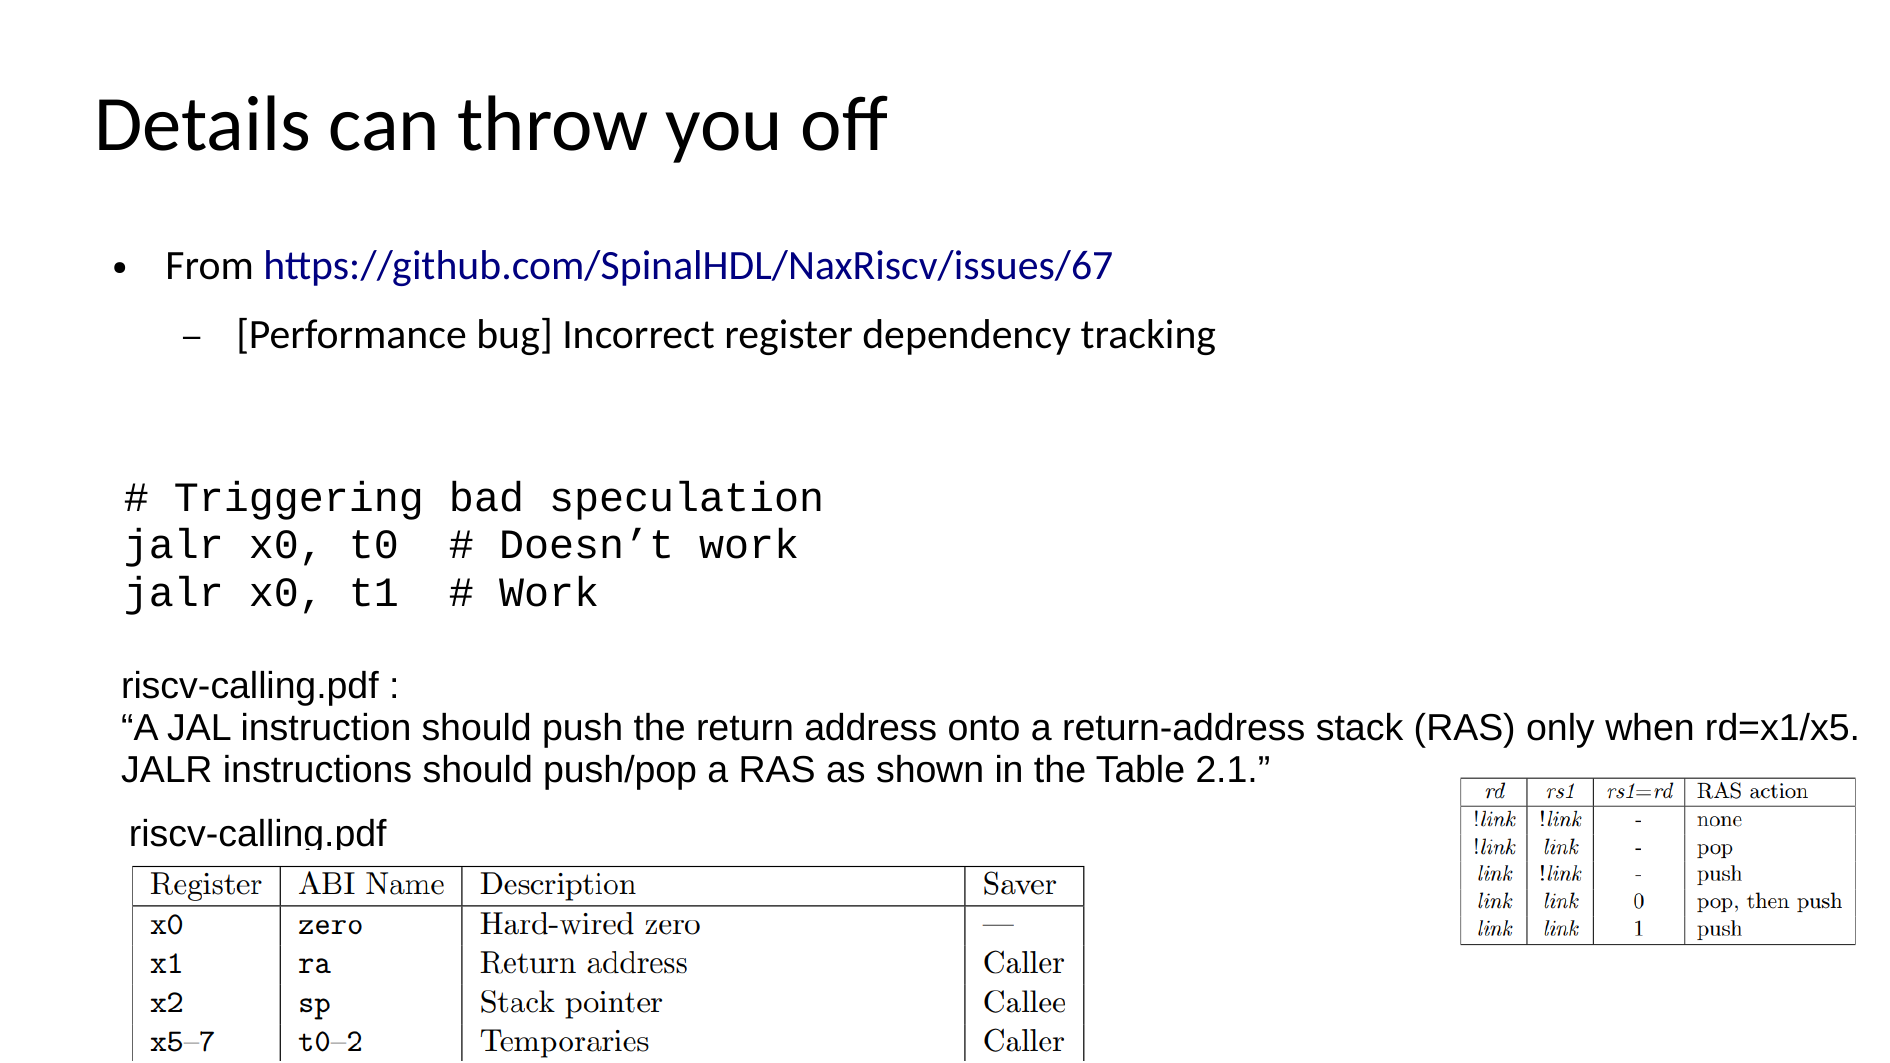

# Details can throw you off
From https://github.com/SpinalHDL/NaxRiscv/issues/67
[Performance bug] Incorrect register dependency tracking
 # Triggering bad speculation
 jalr x0, t0 # Doesn’t work
 jalr x0, t1 # Work
riscv-calling.pdf :
“A JAL instruction should push the return address onto a return-address stack (RAS) only when rd=x1/x5. JALR instructions should push/pop a RAS as shown in the Table 2.1.”
riscv-calling.pdf